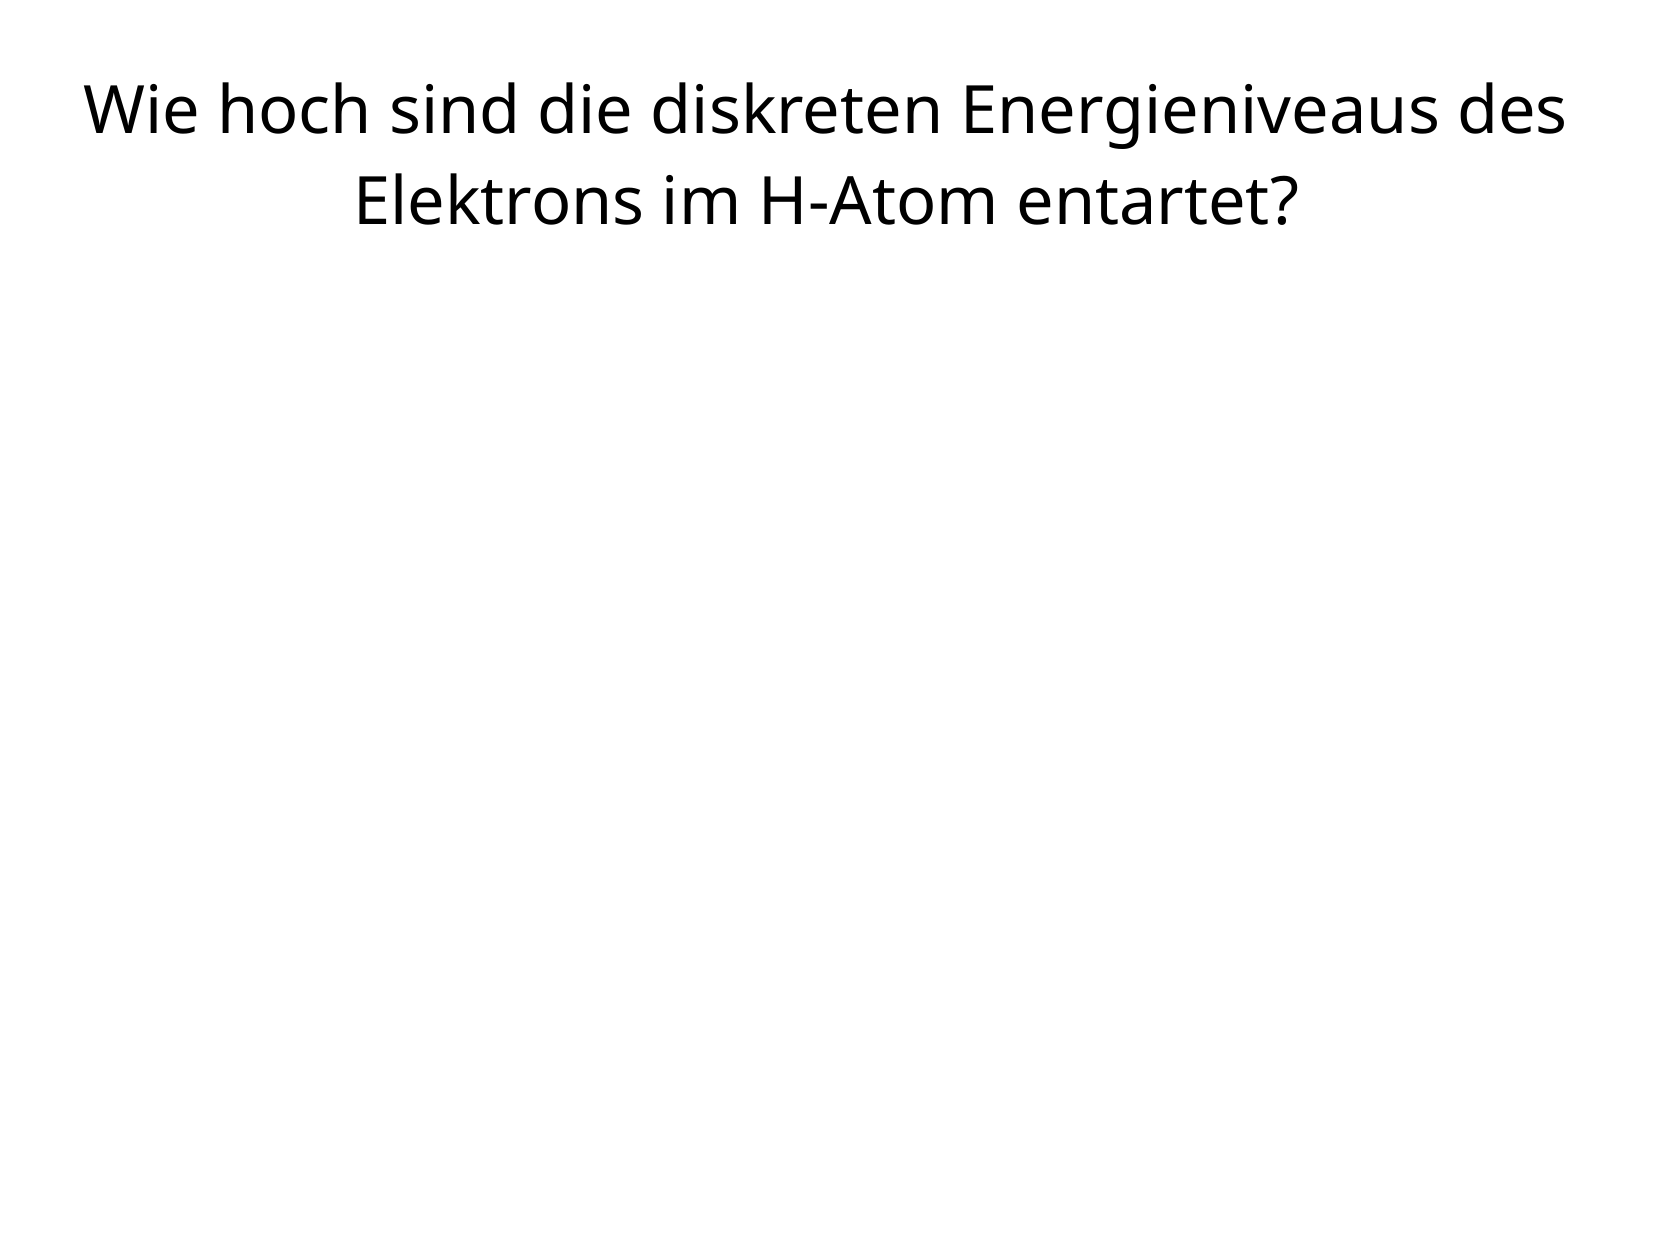

# Wie hoch sind die diskreten Energieniveaus des Elektrons im H-Atom entartet?